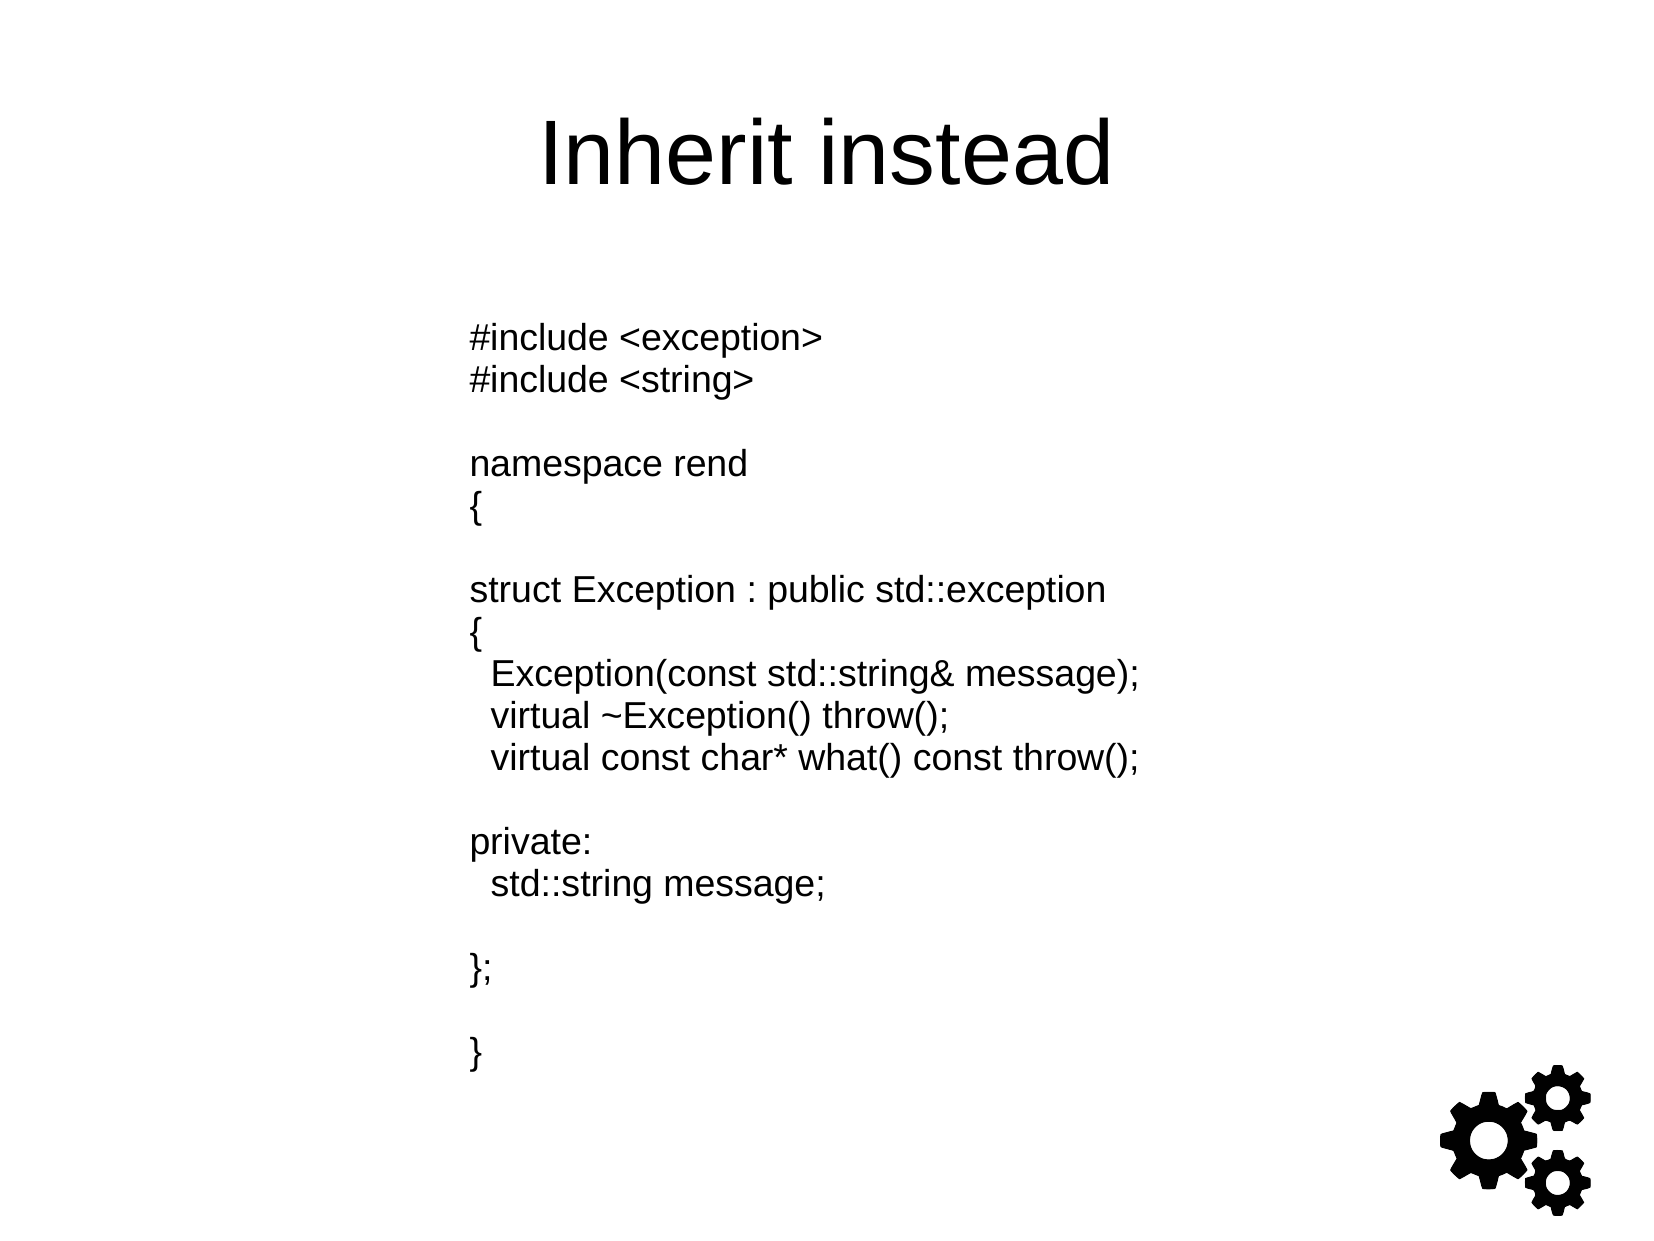

# Inherit instead
#include <exception>
#include <string>
namespace rend
{
struct Exception : public std::exception
{
 Exception(const std::string& message);
 virtual ~Exception() throw();
 virtual const char* what() const throw();
private:
 std::string message;
};
}